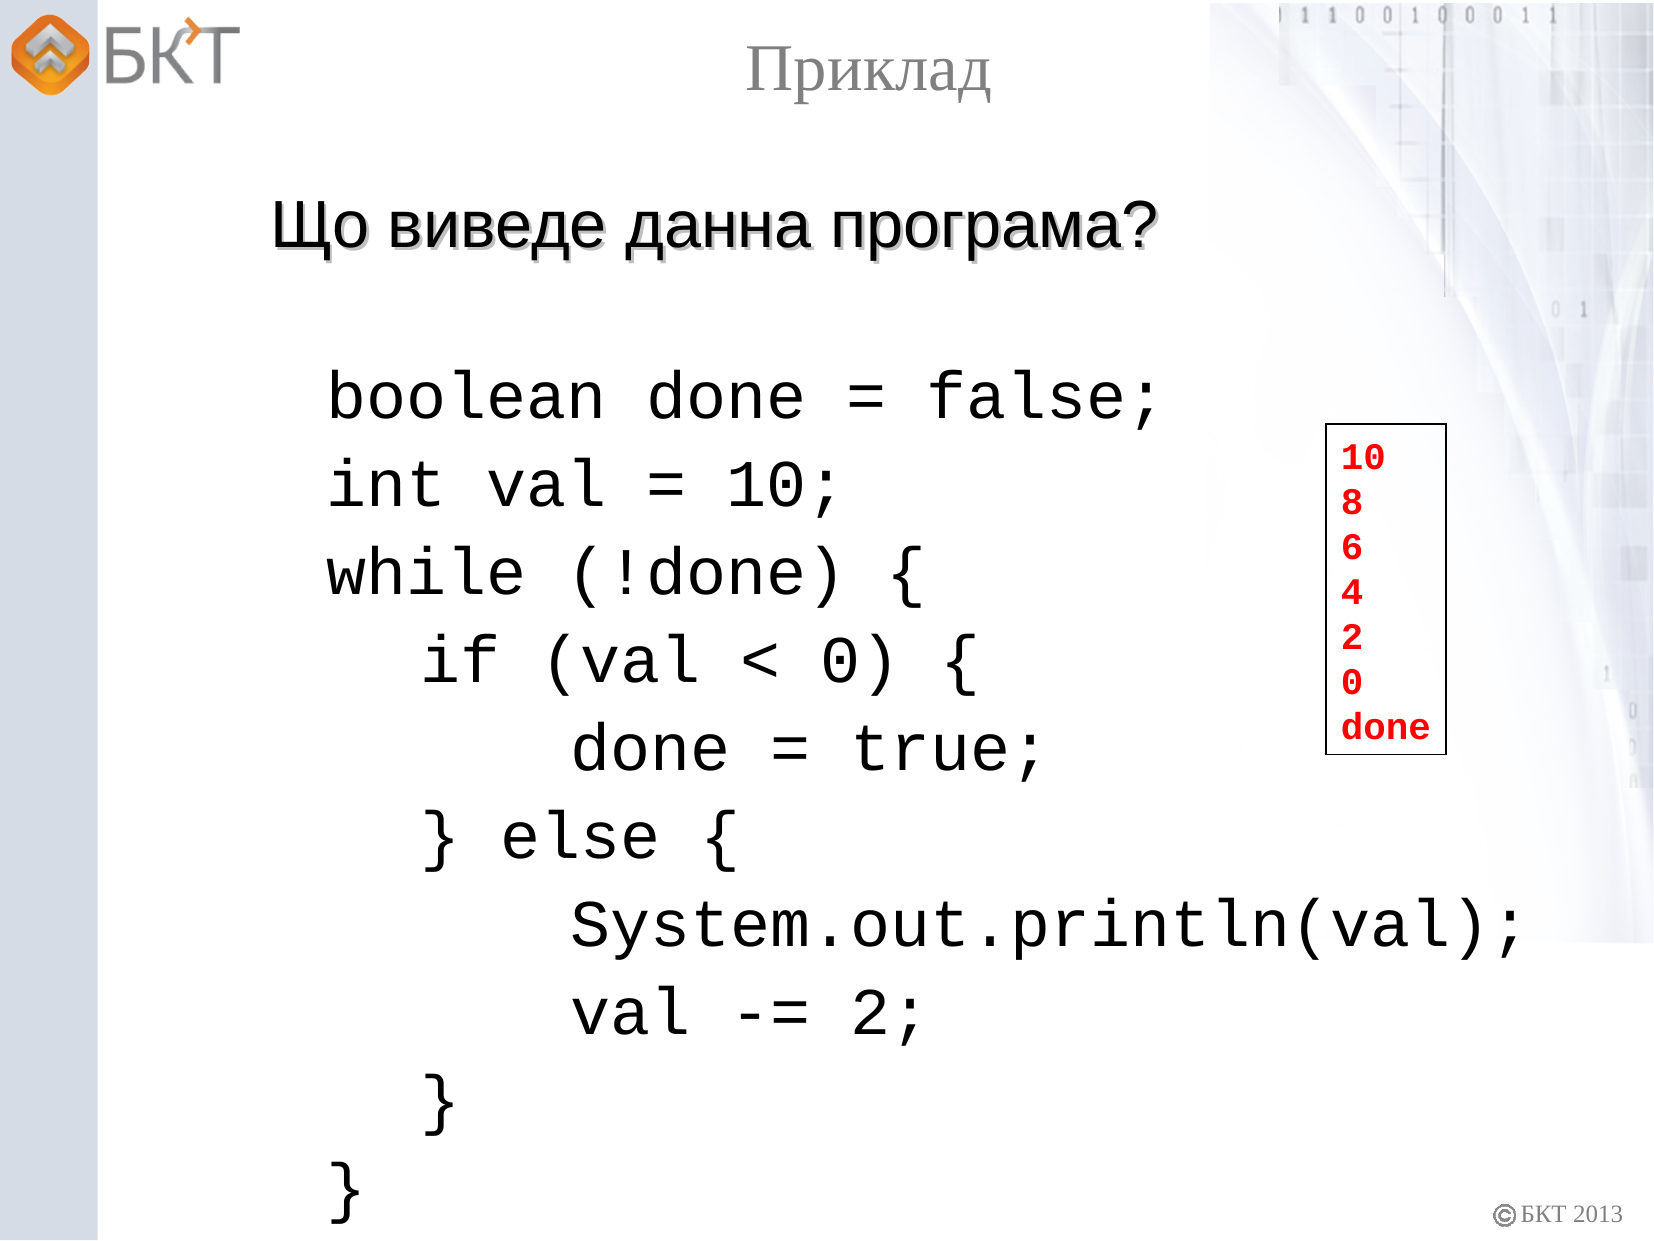

Приклад
# Що виведе данна програма?
	boolean done = false;
	int val = 10;
	while (!done) {
		if (val < 0) {
			done = true;
		} else {
			System.out.println(val);
			val -= 2;
		}
	}
	System.out.println(“done”);
10
8
6
4
2
0
done
БКТ 2013